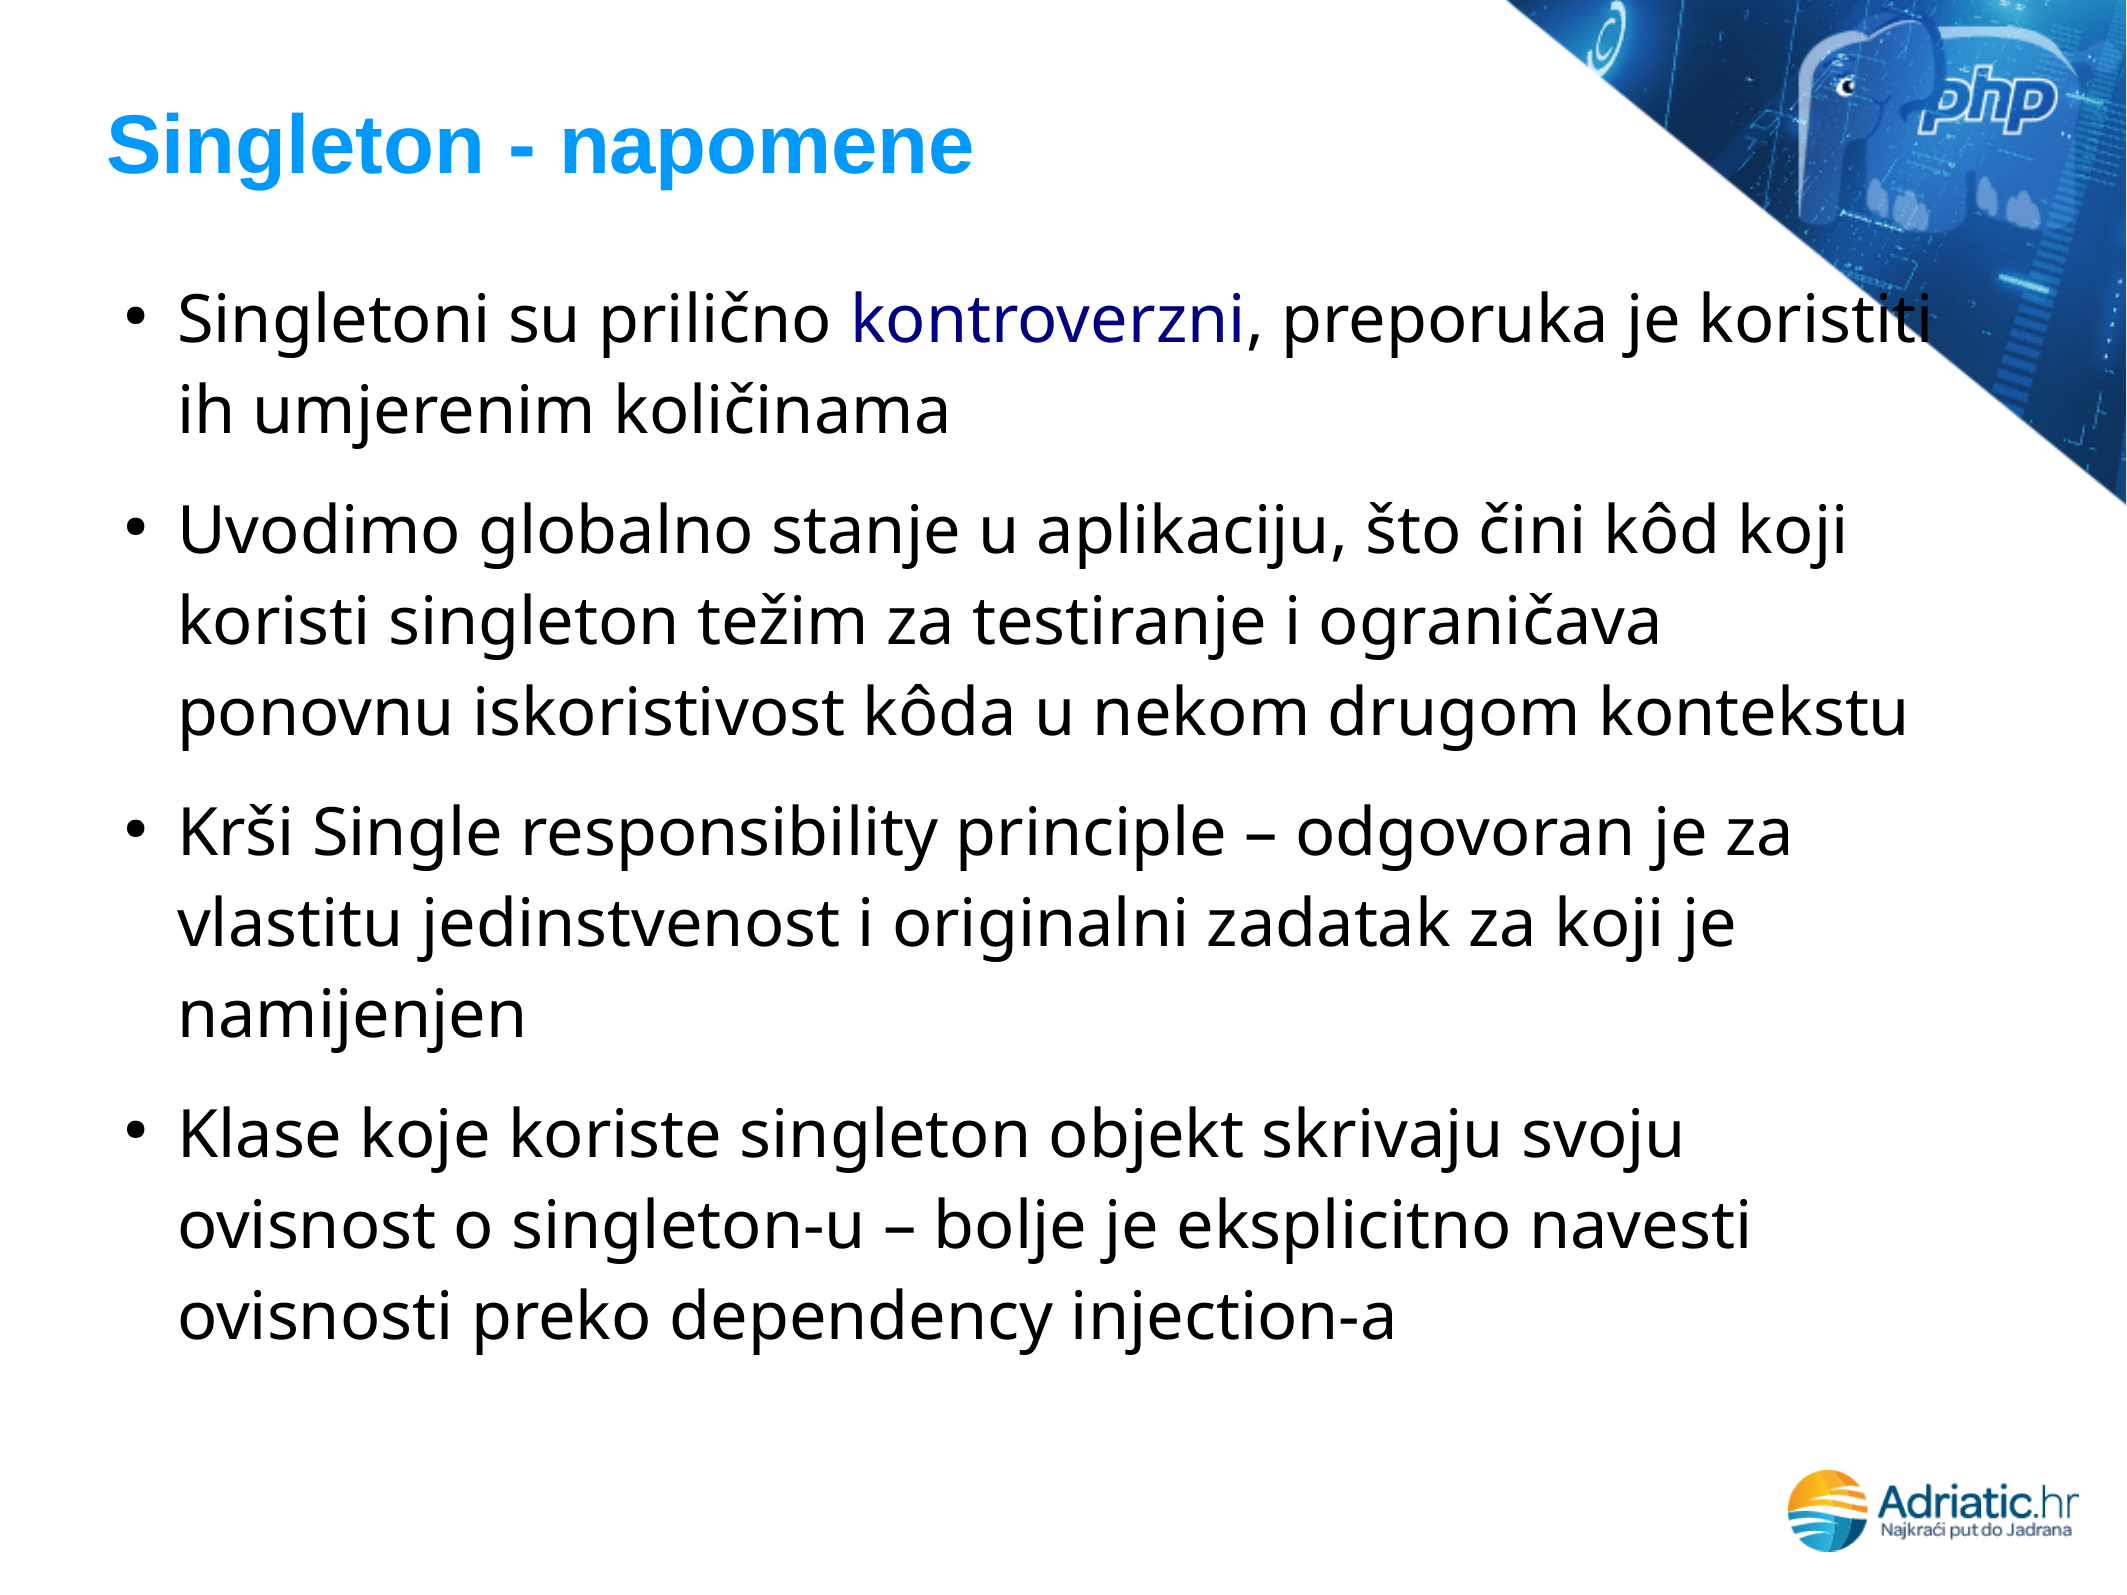

# Singleton - napomene
Singletoni su prilično kontroverzni, preporuka je koristiti ih umjerenim količinama
Uvodimo globalno stanje u aplikaciju, što čini kôd koji koristi singleton težim za testiranje i ograničava ponovnu iskoristivost kôda u nekom drugom kontekstu
Krši Single responsibility principle – odgovoran je za vlastitu jedinstvenost i originalni zadatak za koji je namijenjen
Klase koje koriste singleton objekt skrivaju svoju ovisnost o singleton-u – bolje je eksplicitno navesti ovisnosti preko dependency injection-a